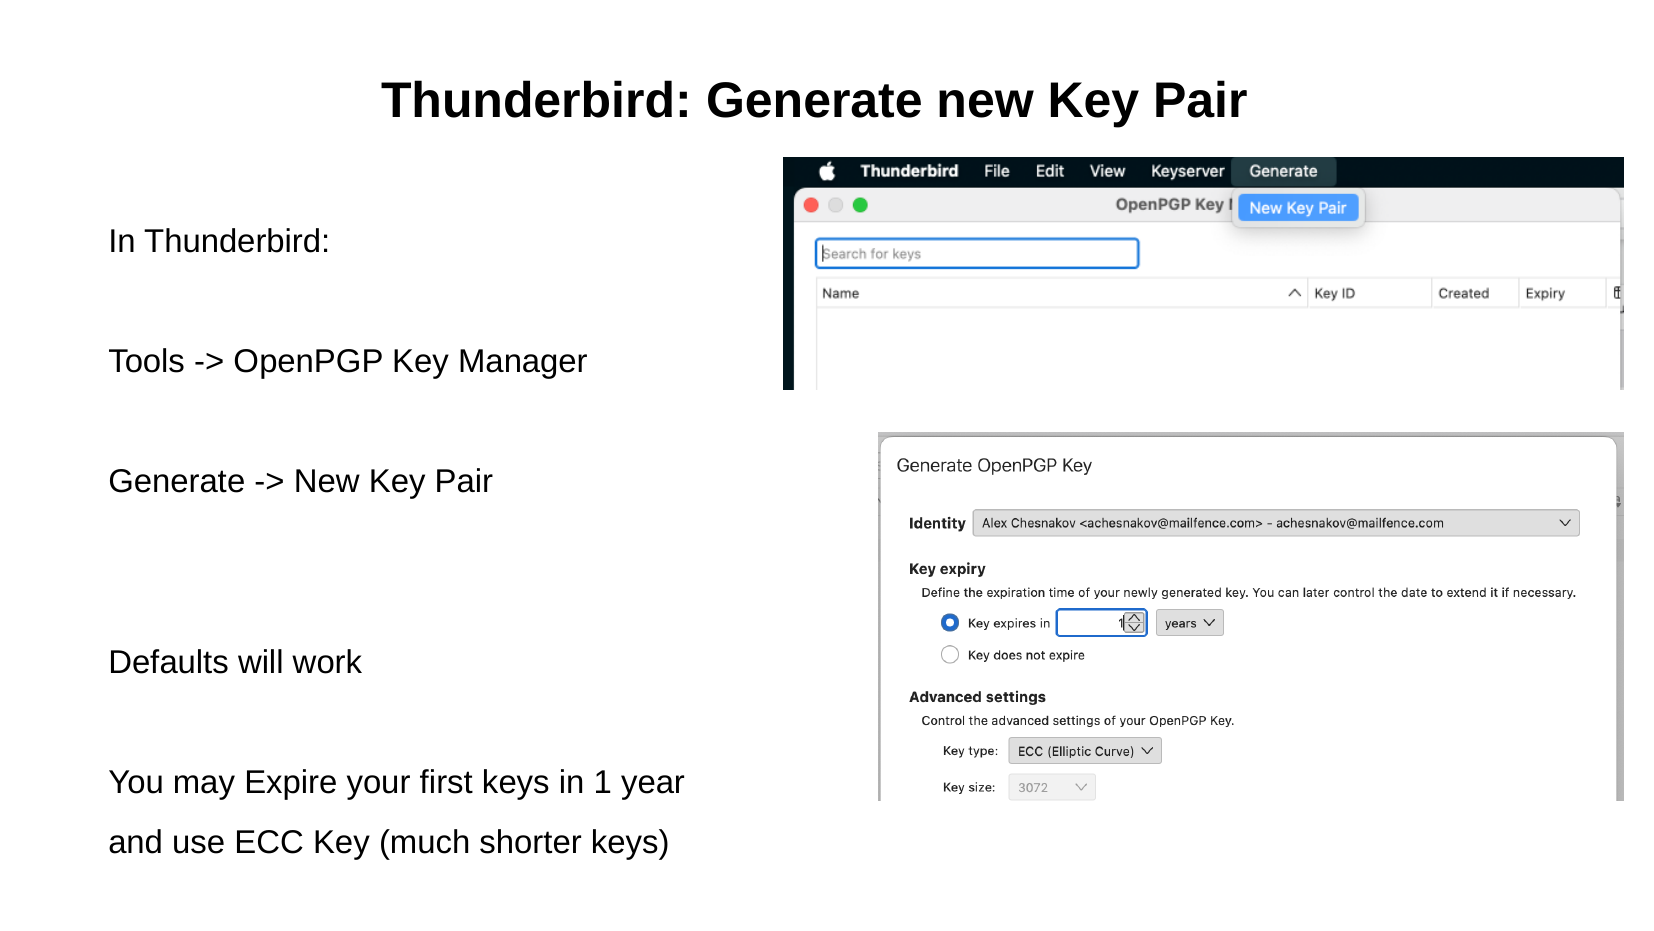

# Thunderbird: Generate new Key Pair
In Thunderbird:
Tools -> OpenPGP Key Manager
Generate -> New Key Pair
Defaults will work
You may Expire your first keys in 1 year
and use ECC Key (much shorter keys)